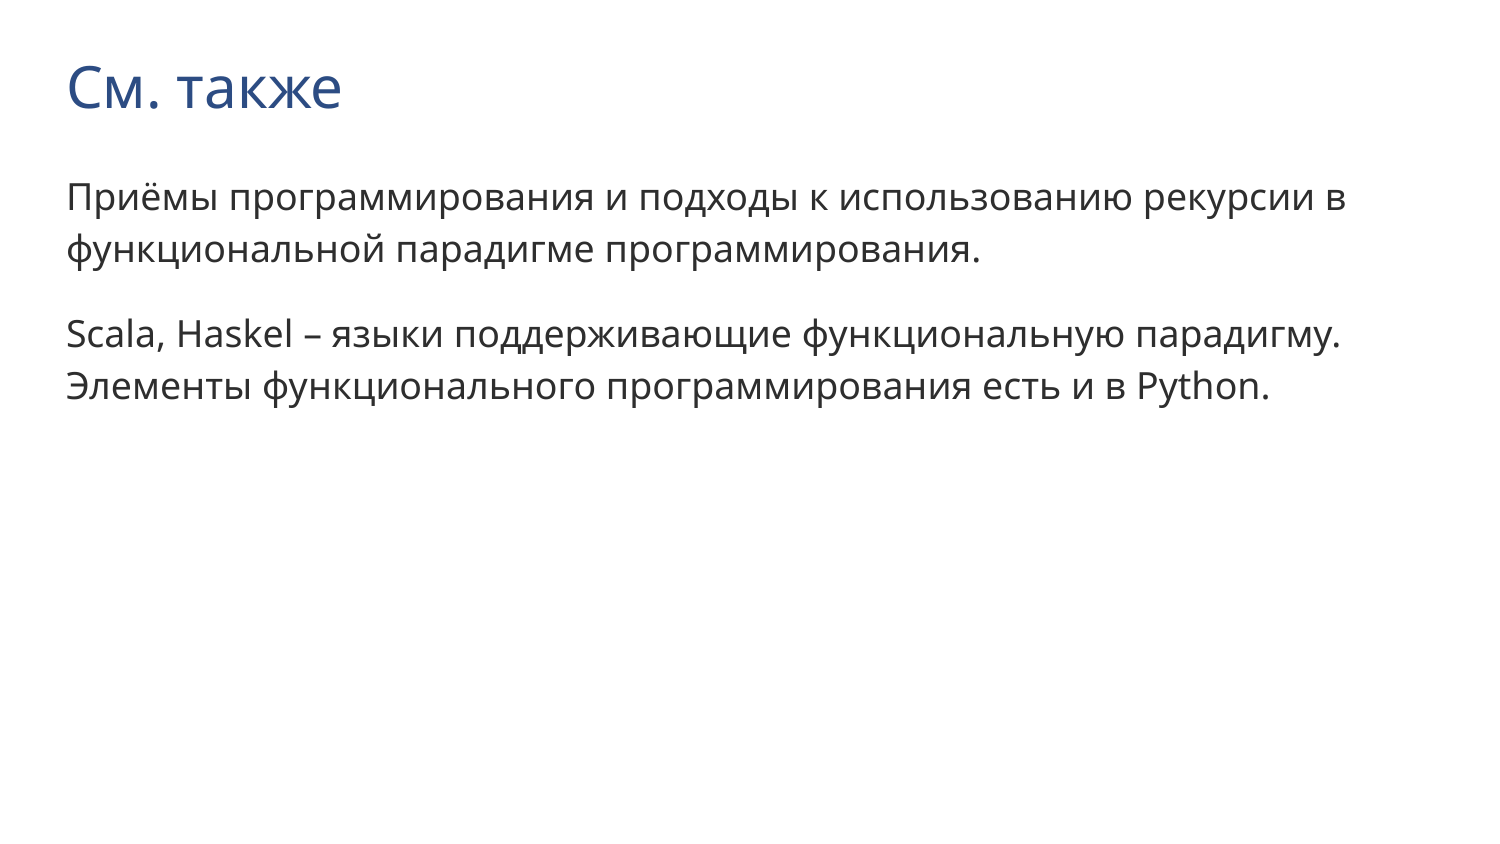

# См. также
Приёмы программирования и подходы к использованию рекурсии в функциональной парадигме программирования.
Scala, Haskel – языки поддерживающие функциональную парадигму.
Элементы функционального программирования есть и в Python.